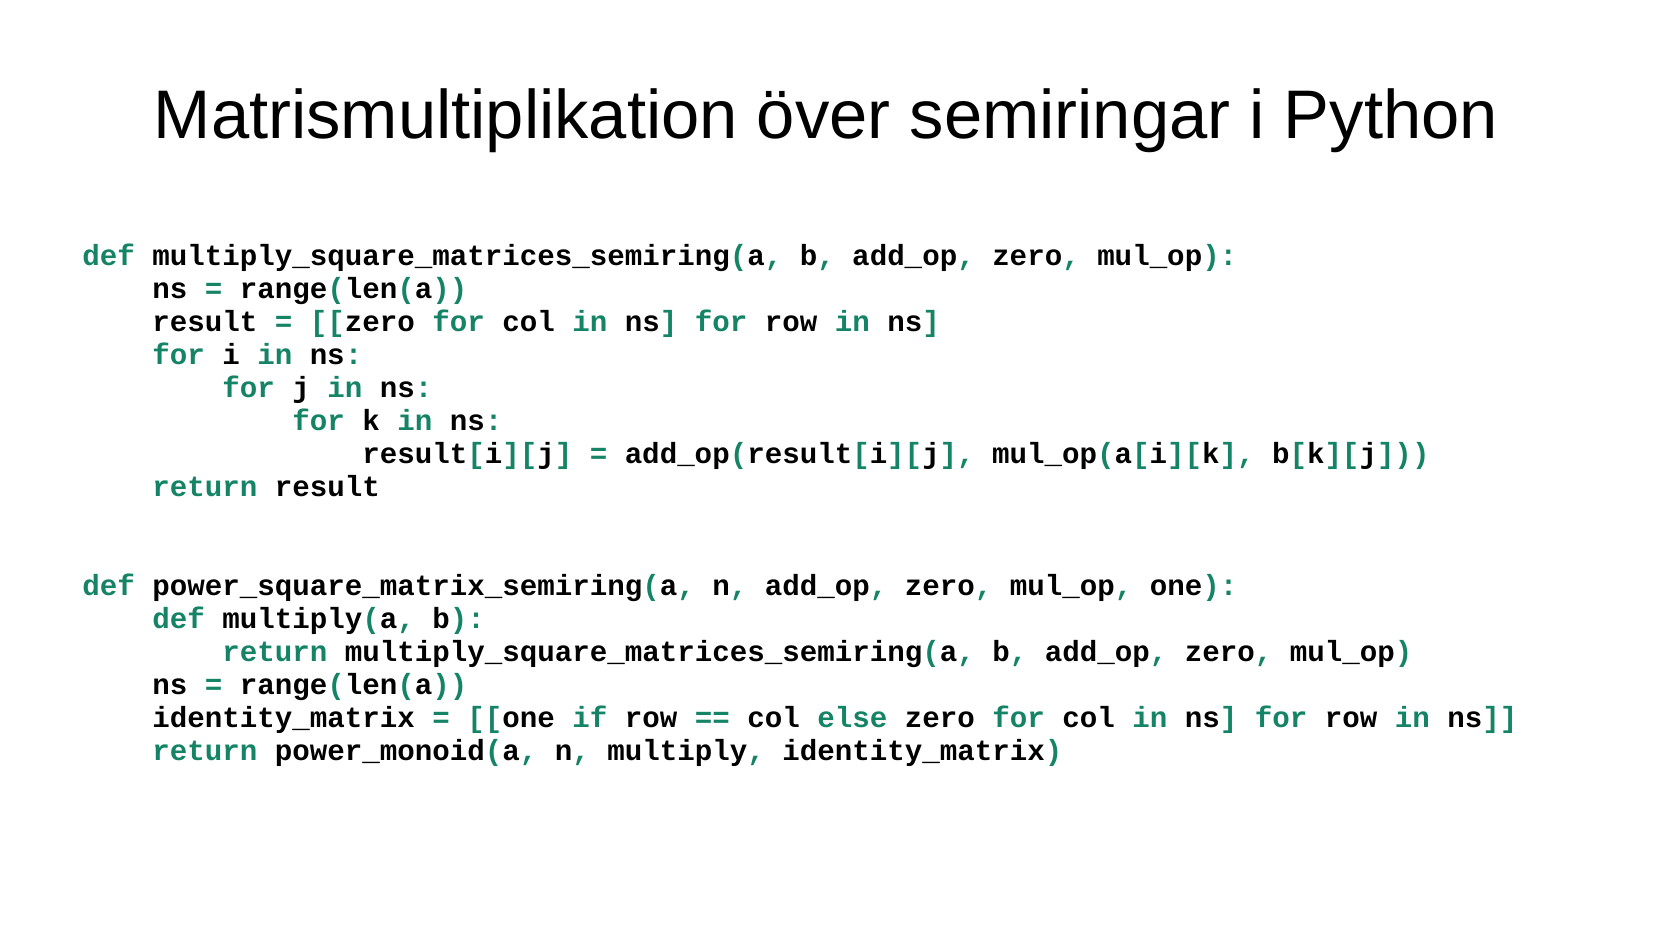

# Matrismultiplikation över semiringar i Python
def multiply_square_matrices_semiring(a, b, add_op, zero, mul_op):
 ns = range(len(a))
 result = [[zero for col in ns] for row in ns]
 for i in ns:
 for j in ns:
 for k in ns:
 result[i][j] = add_op(result[i][j], mul_op(a[i][k], b[k][j]))
 return result
def power_square_matrix_semiring(a, n, add_op, zero, mul_op, one):
 def multiply(a, b):
 return multiply_square_matrices_semiring(a, b, add_op, zero, mul_op)
 ns = range(len(a))
 identity_matrix = [[one if row == col else zero for col in ns] for row in ns]]
 return power_monoid(a, n, multiply, identity_matrix)